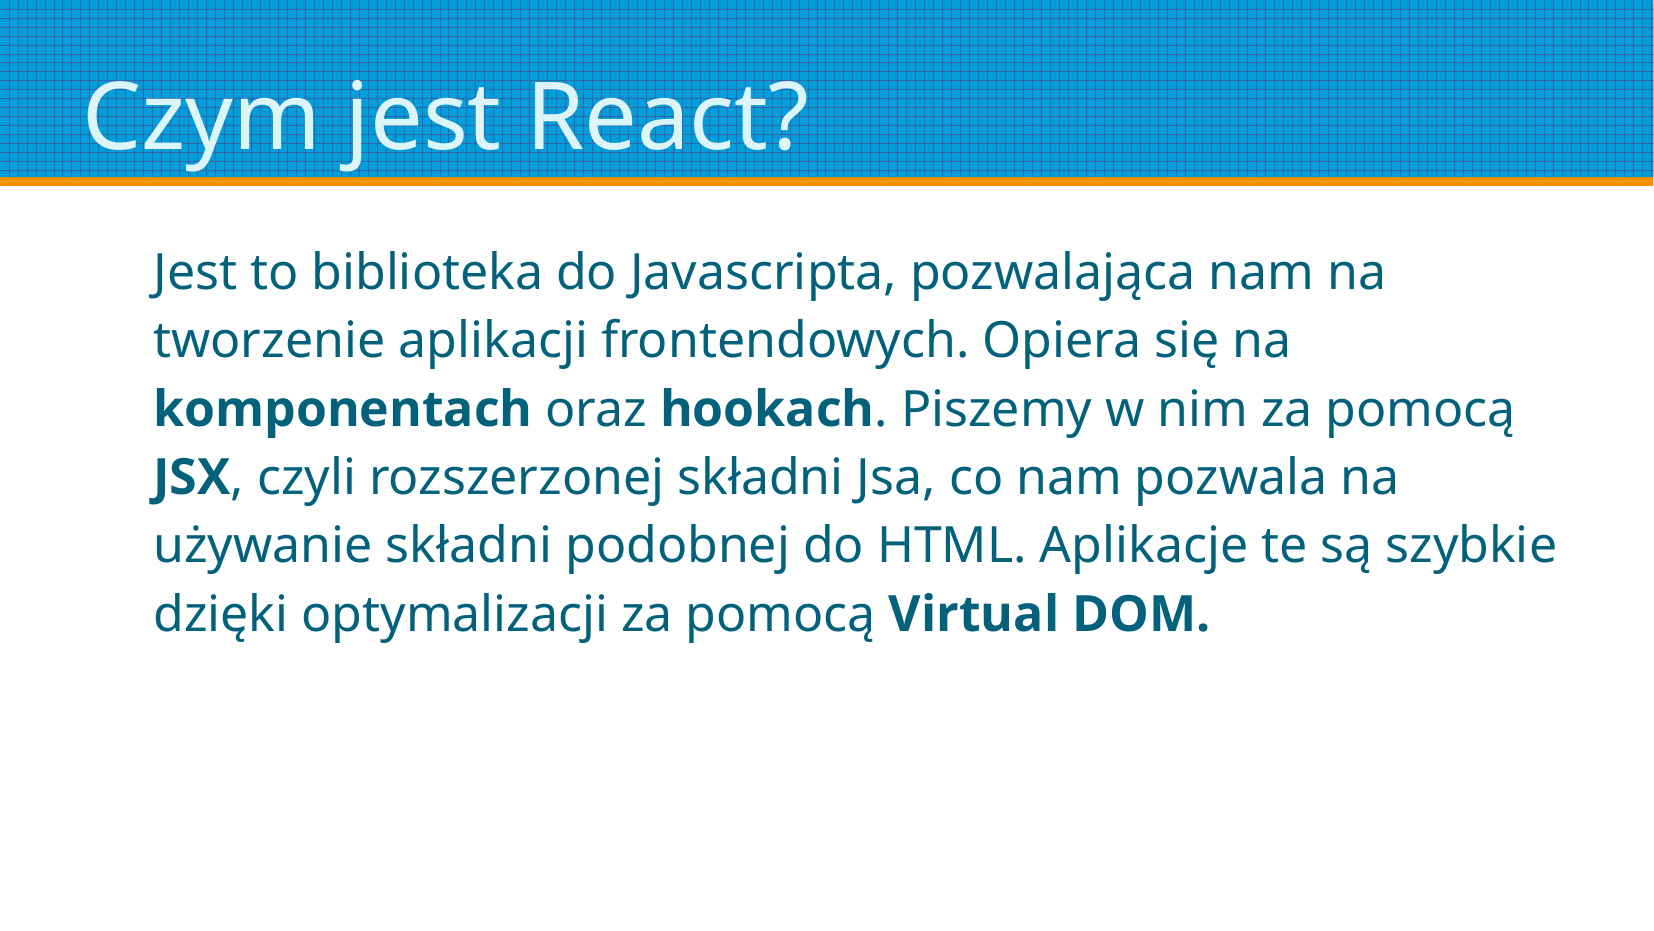

# Czym jest React?
Jest to biblioteka do Javascripta, pozwalająca nam na tworzenie aplikacji frontendowych. Opiera się na komponentach oraz hookach. Piszemy w nim za pomocą JSX, czyli rozszerzonej składni Jsa, co nam pozwala na używanie składni podobnej do HTML. Aplikacje te są szybkie dzięki optymalizacji za pomocą Virtual DOM.